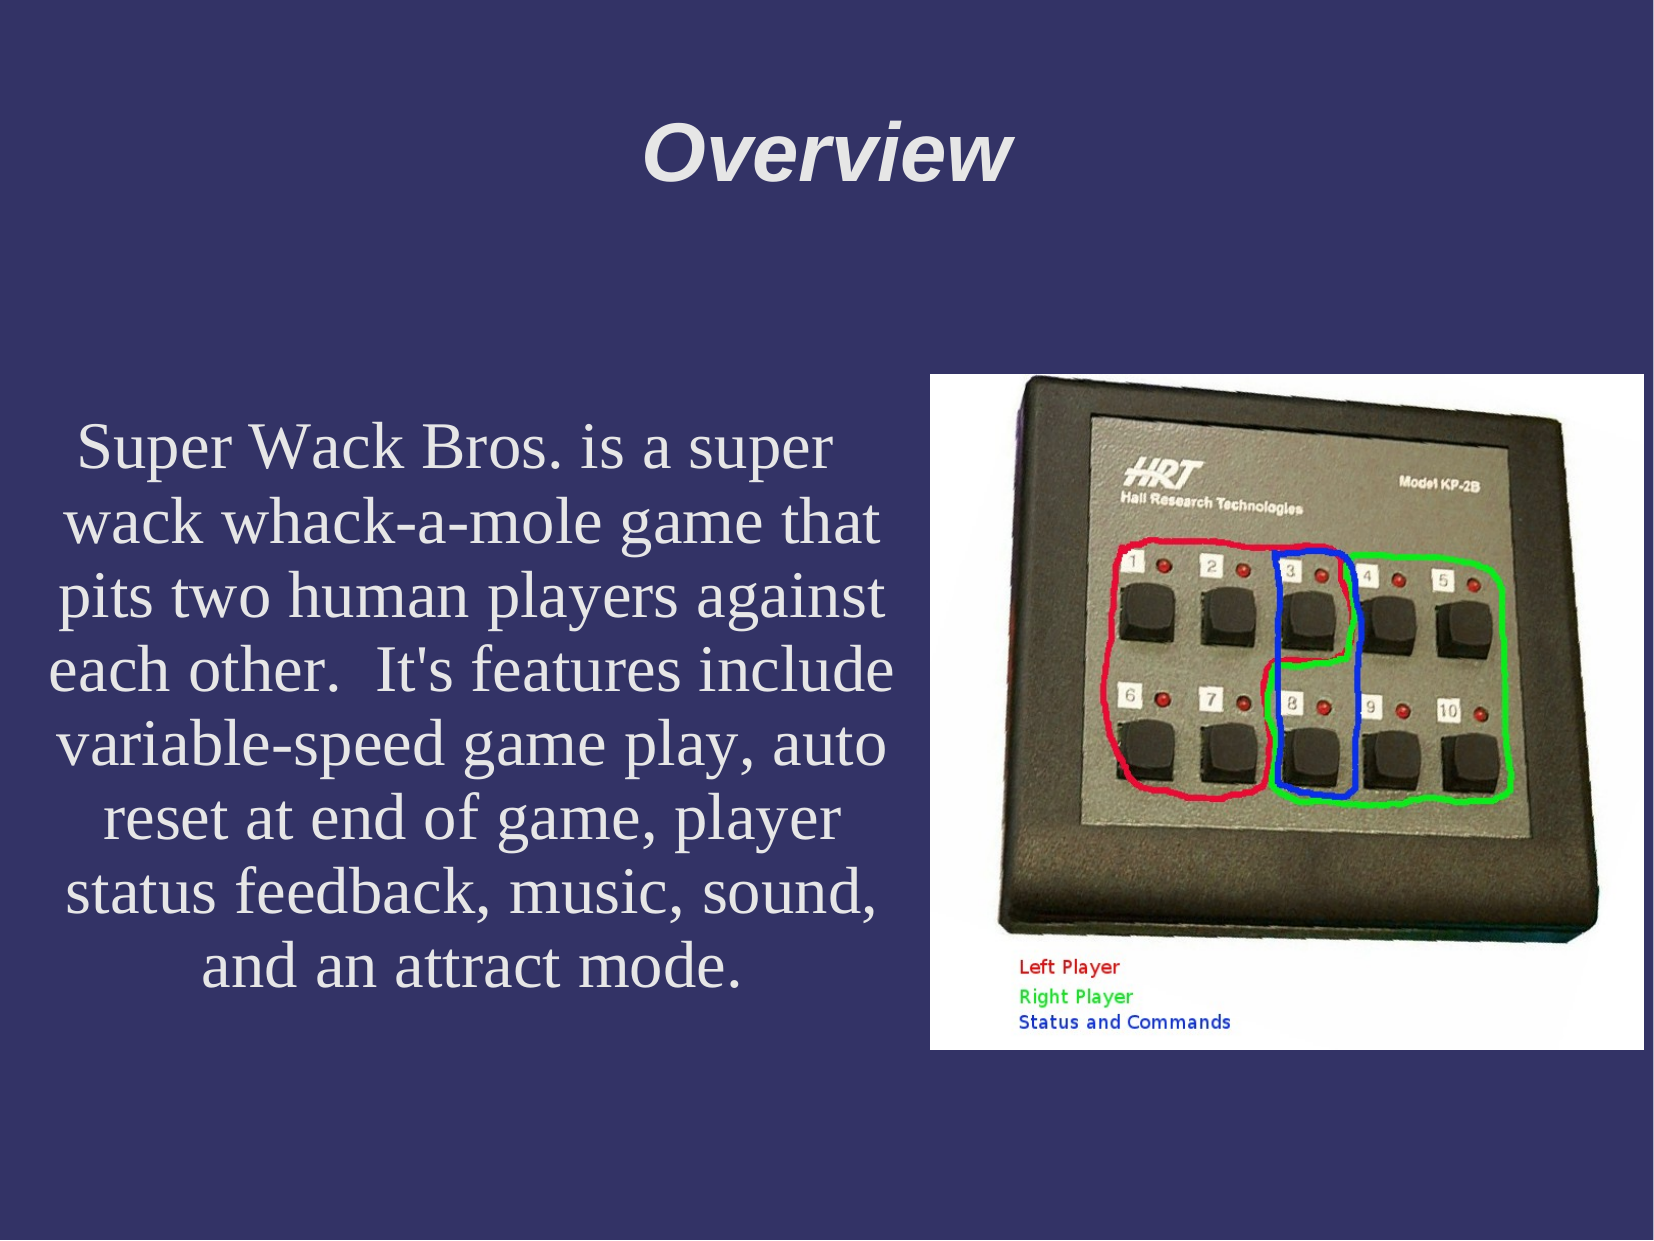

# Overview
Super Wack Bros. is a super wack whack-a-mole game that pits two human players against each other. It's features include variable-speed game play, auto reset at end of game, player status feedback, music, sound, and an attract mode.